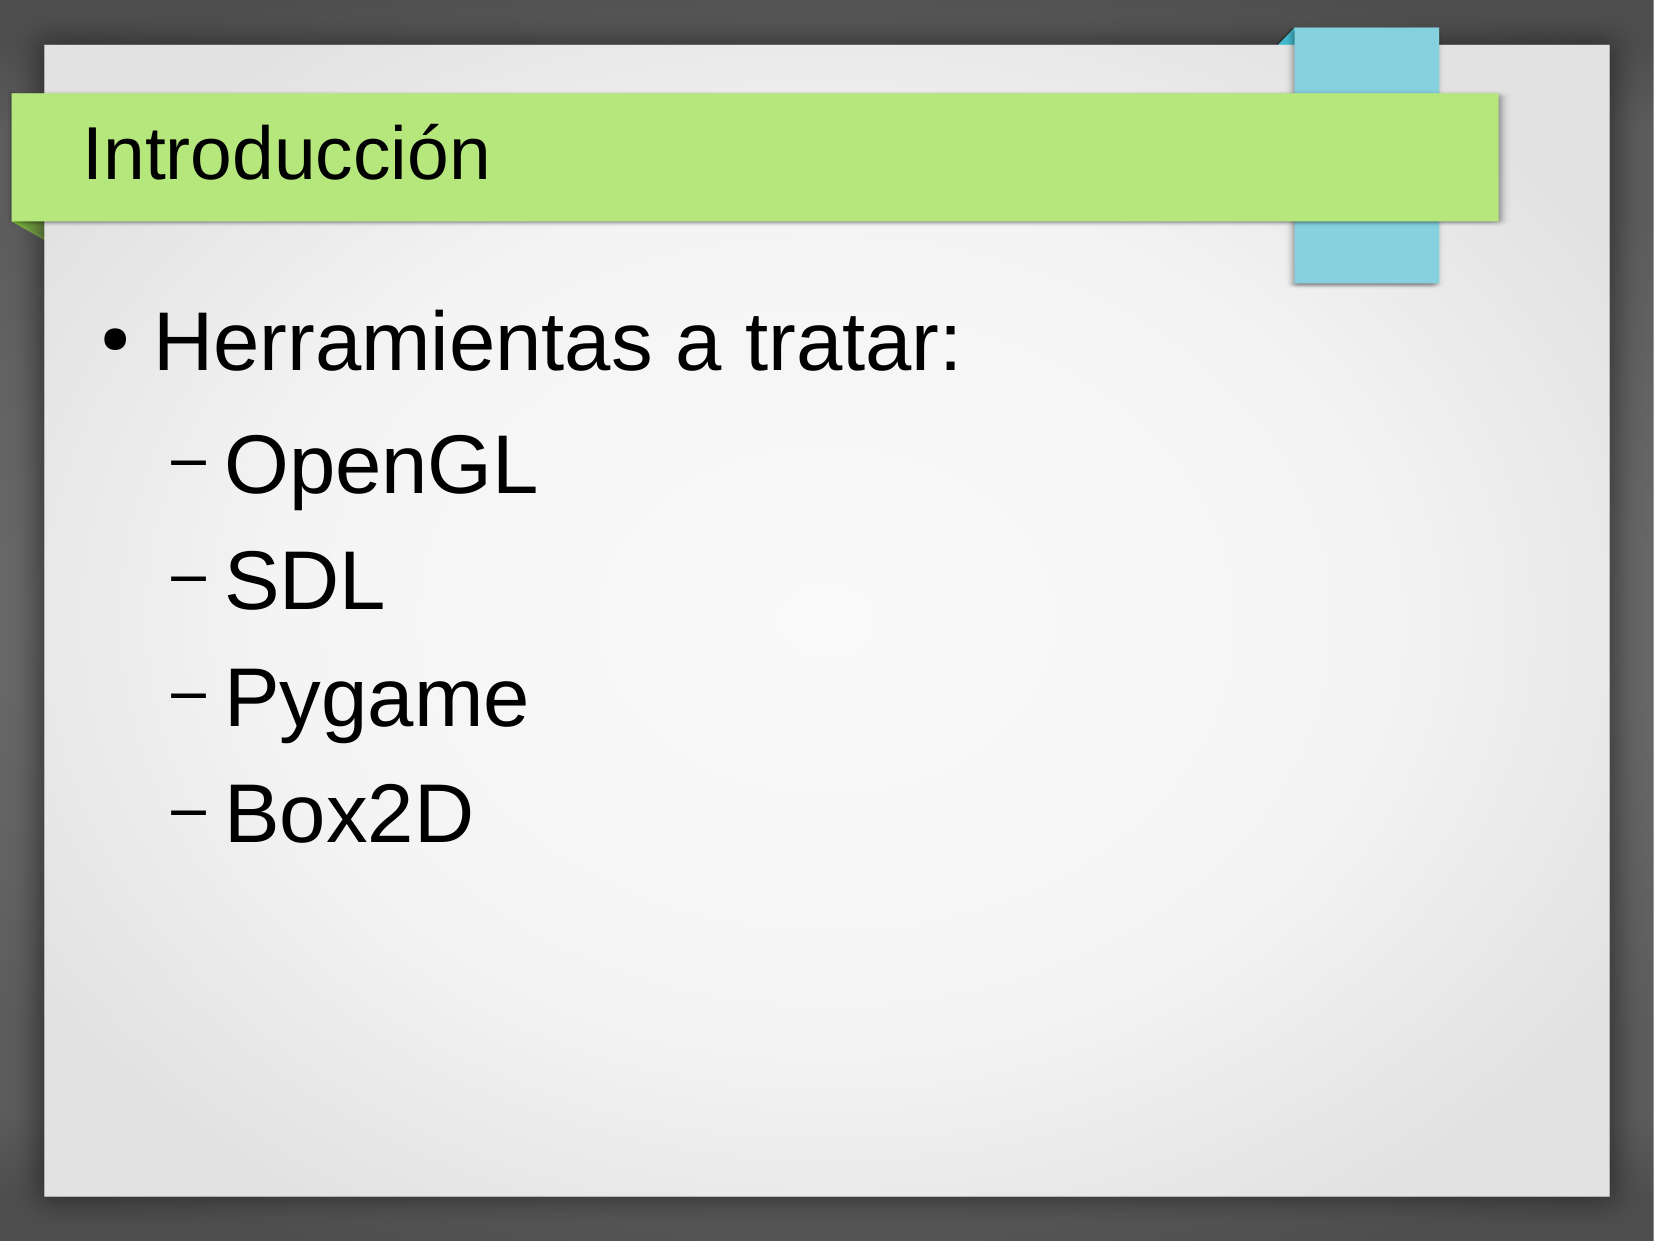

# Introducción
Herramientas a tratar:
OpenGL
SDL
Pygame
Box2D